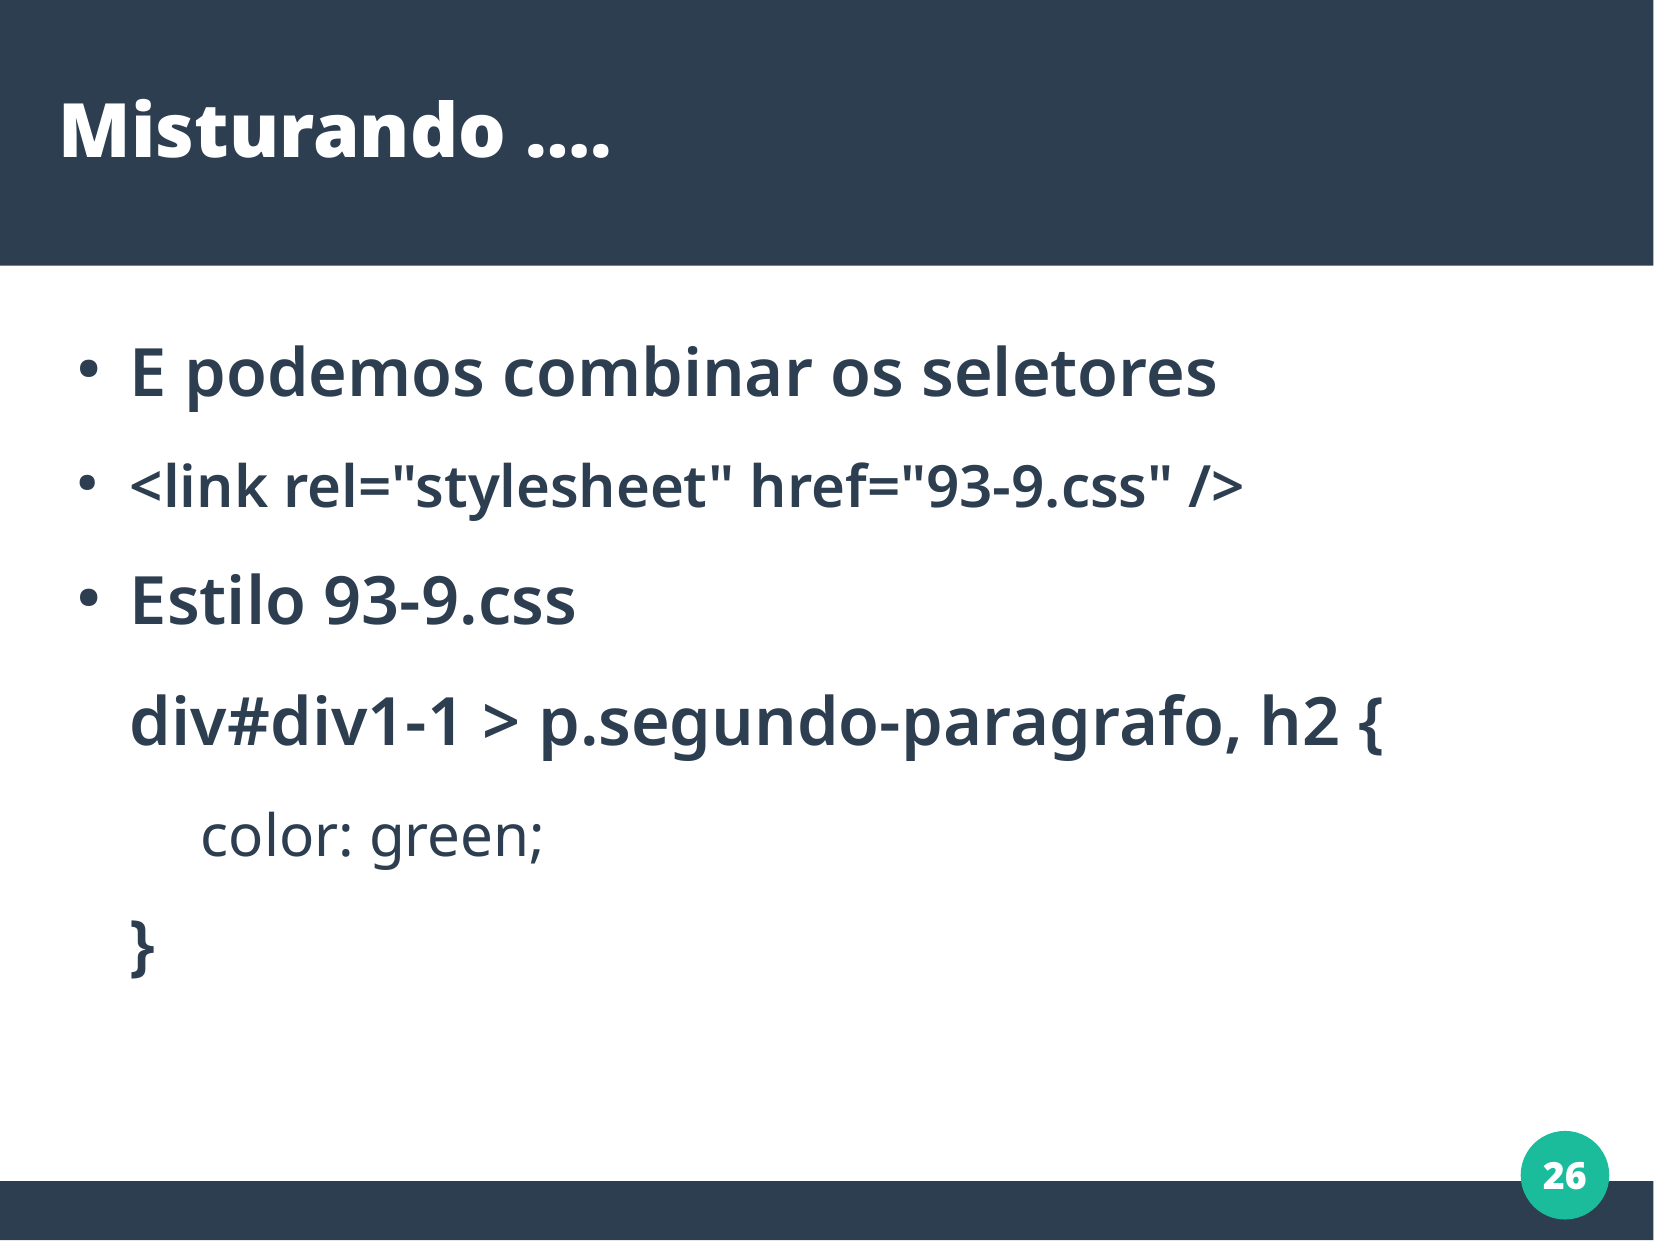

# Misturando ….
E podemos combinar os seletores
<link rel="stylesheet" href="93-9.css" />
Estilo 93-9.css
div#div1-1 > p.segundo-paragrafo, h2 {
color: green;
}
26